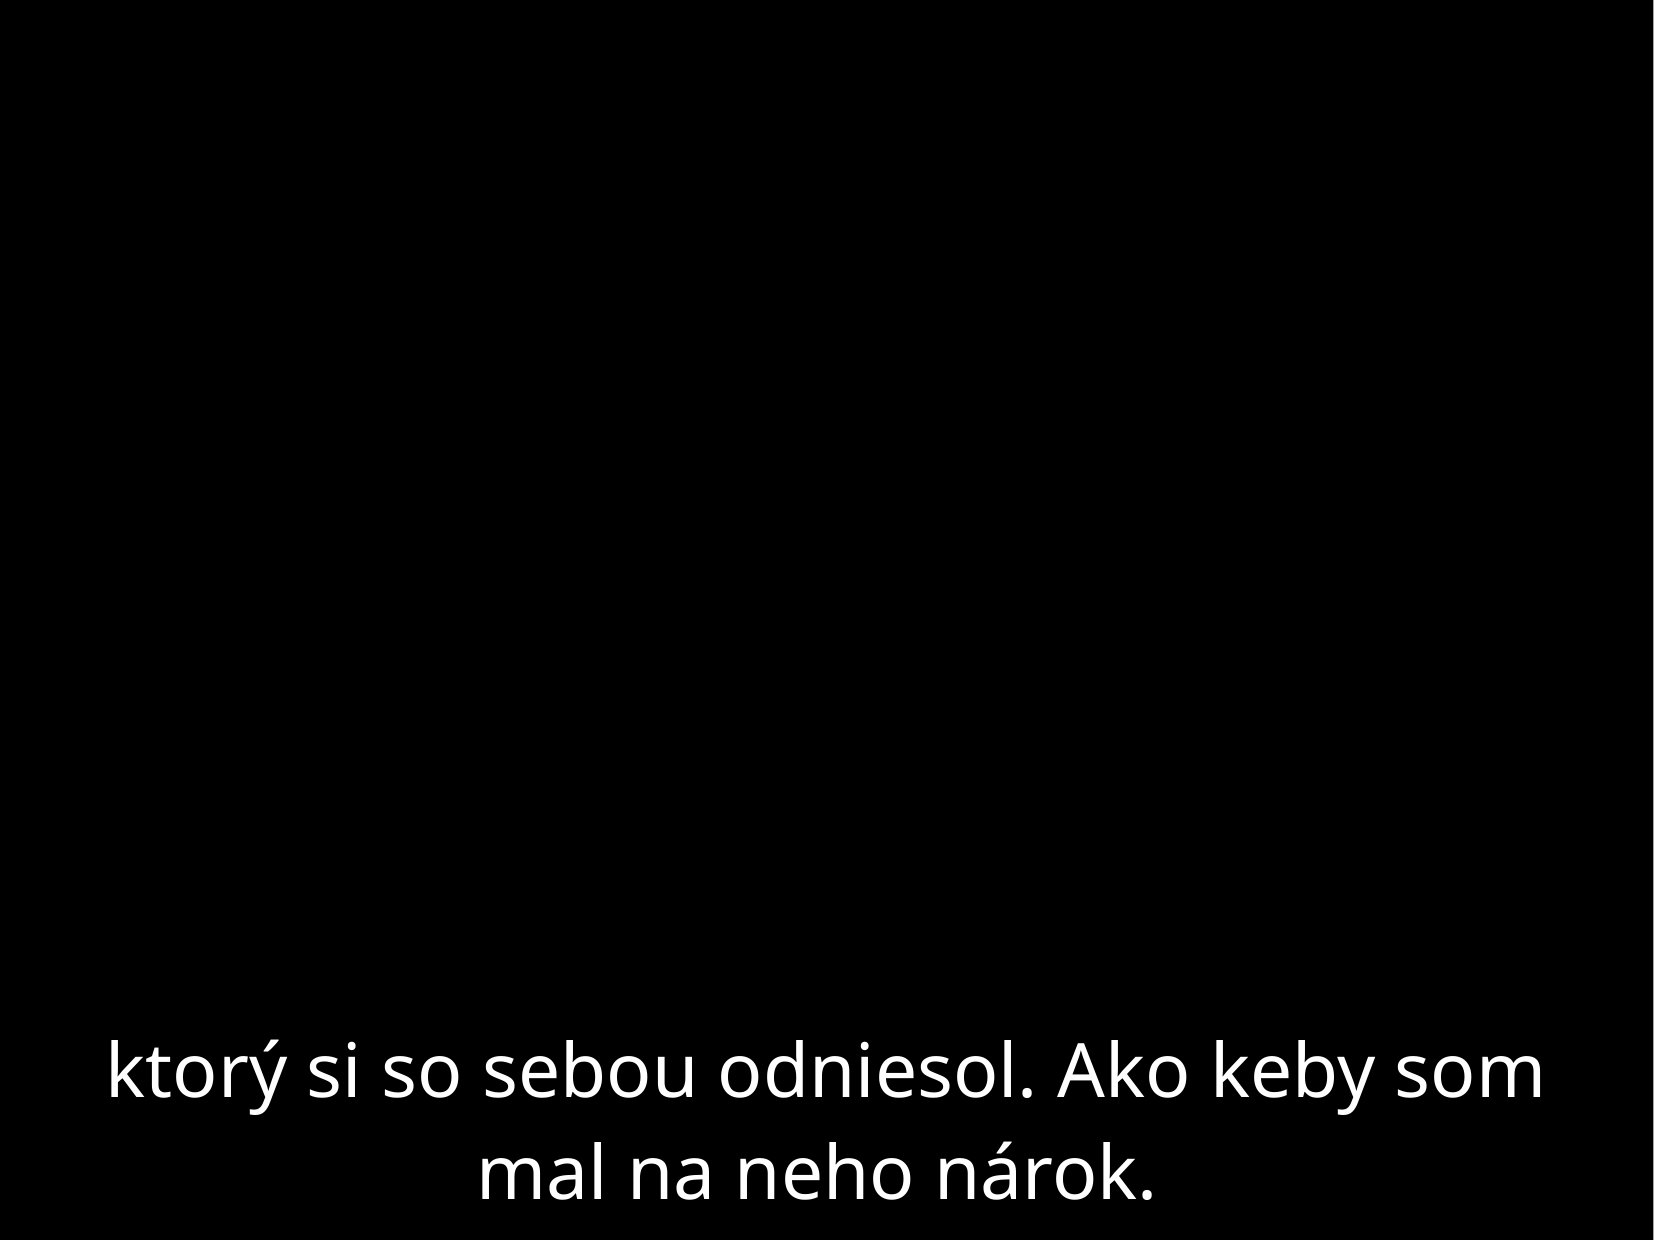

# ktorý si so sebou odniesol. Ako keby som mal na neho nárok.